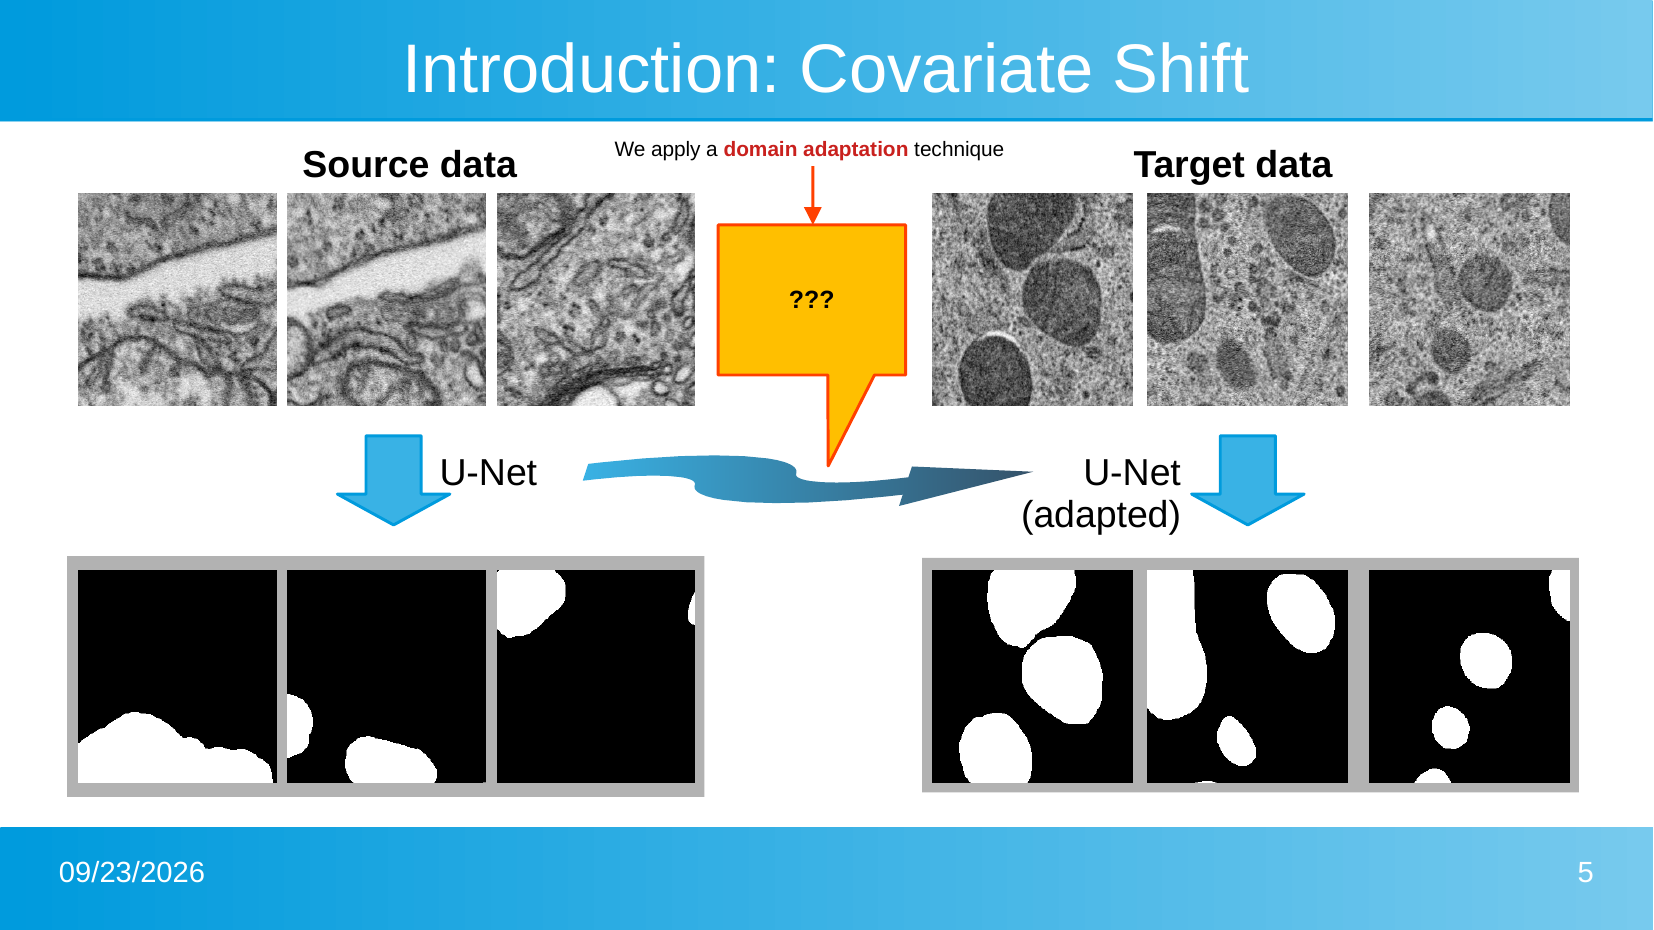

# Introduction: Covariate Shift
We apply a domain adaptation technique
Source data
Target data
???
U-Net
(adapted)
U-Net
5